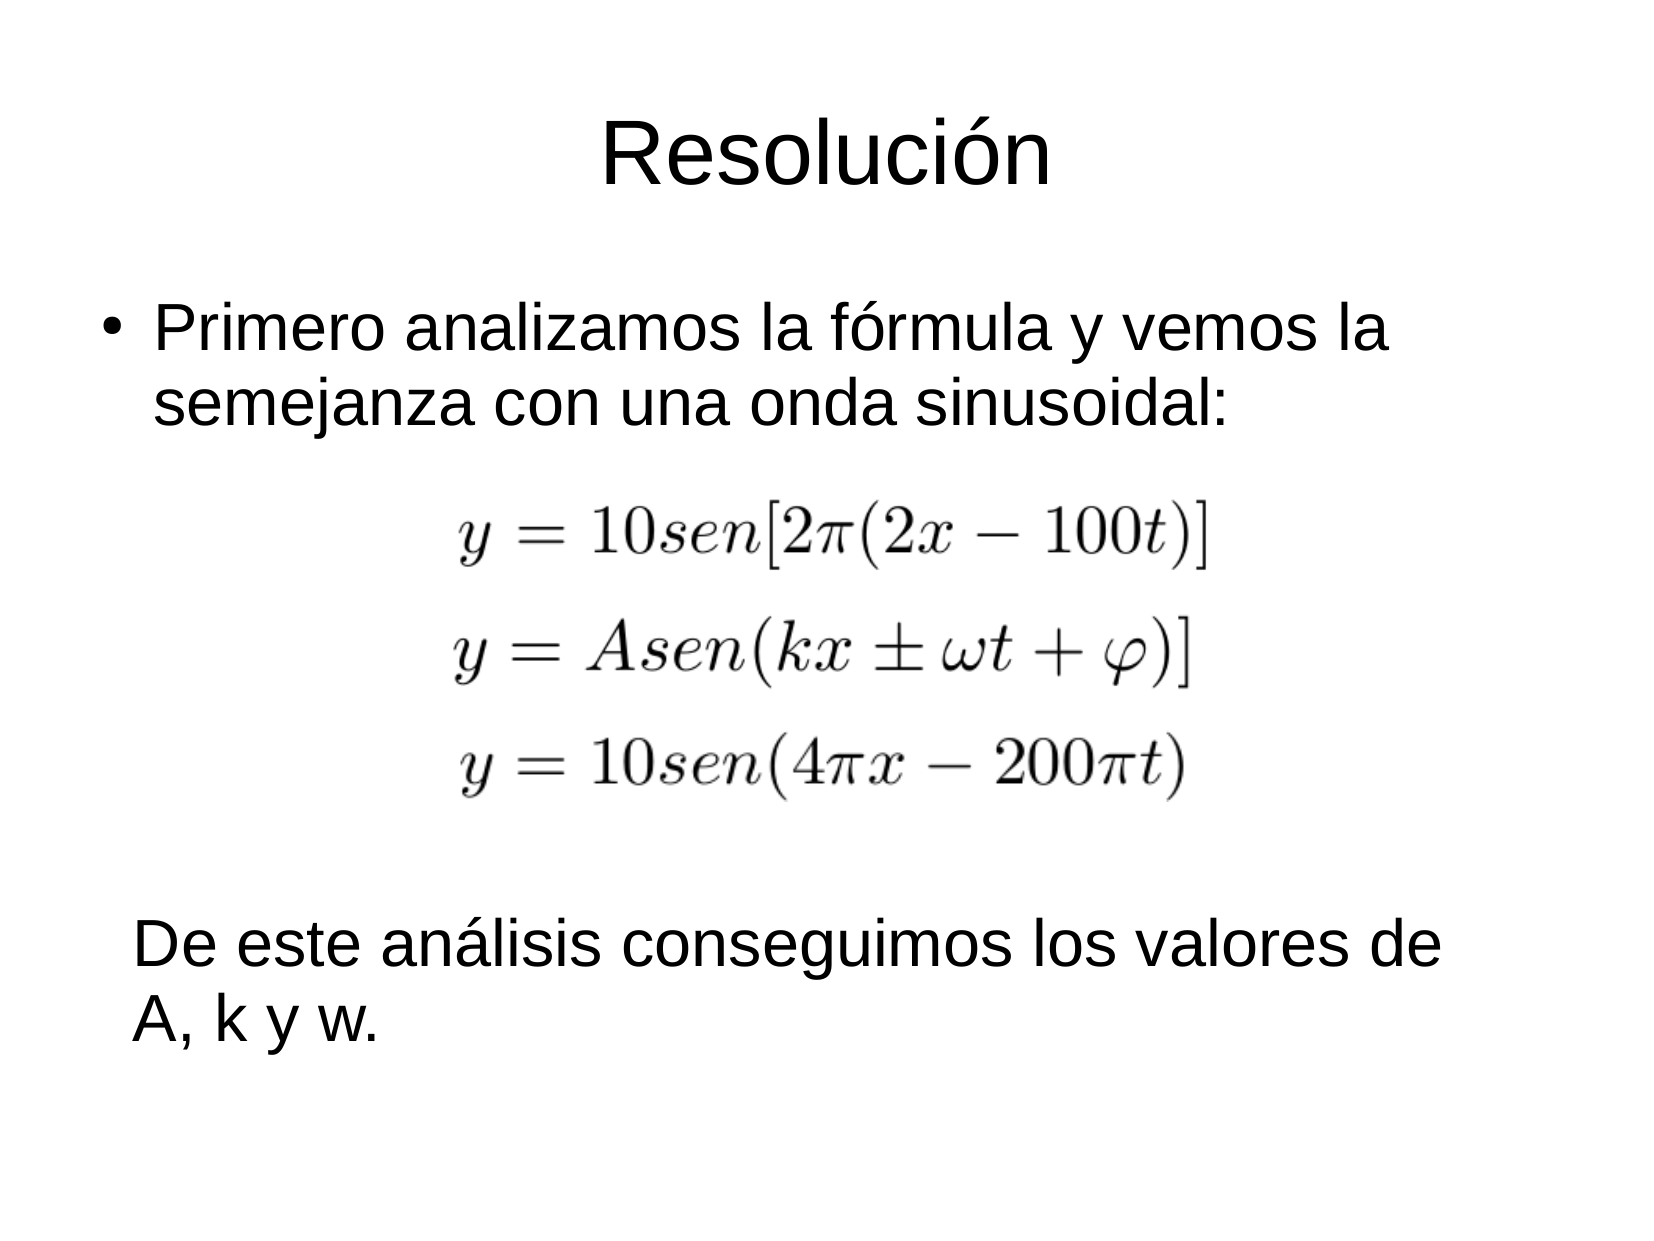

# Resolución
Primero analizamos la fórmula y vemos la semejanza con una onda sinusoidal:
De este análisis conseguimos los valores de A, k y w.